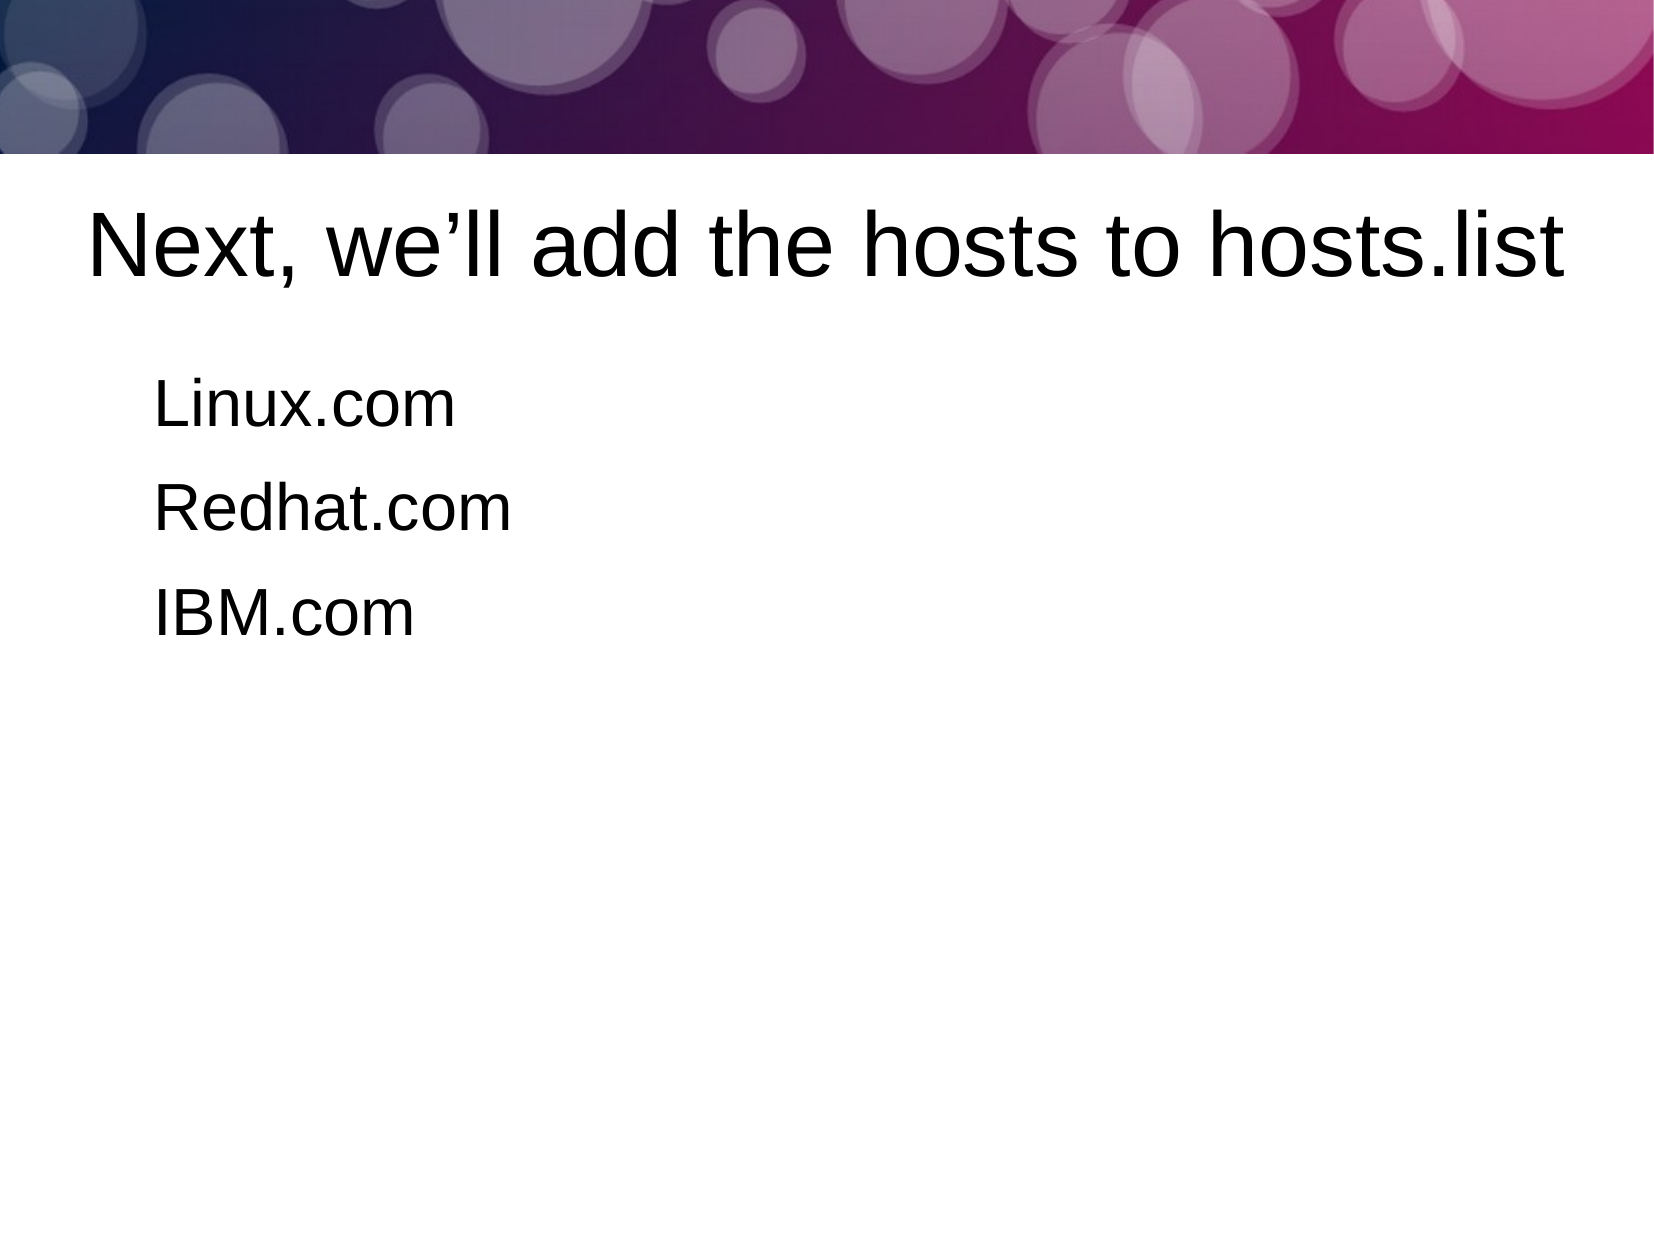

# Next, we’ll add the hosts to hosts.list
Linux.com
Redhat.com
IBM.com